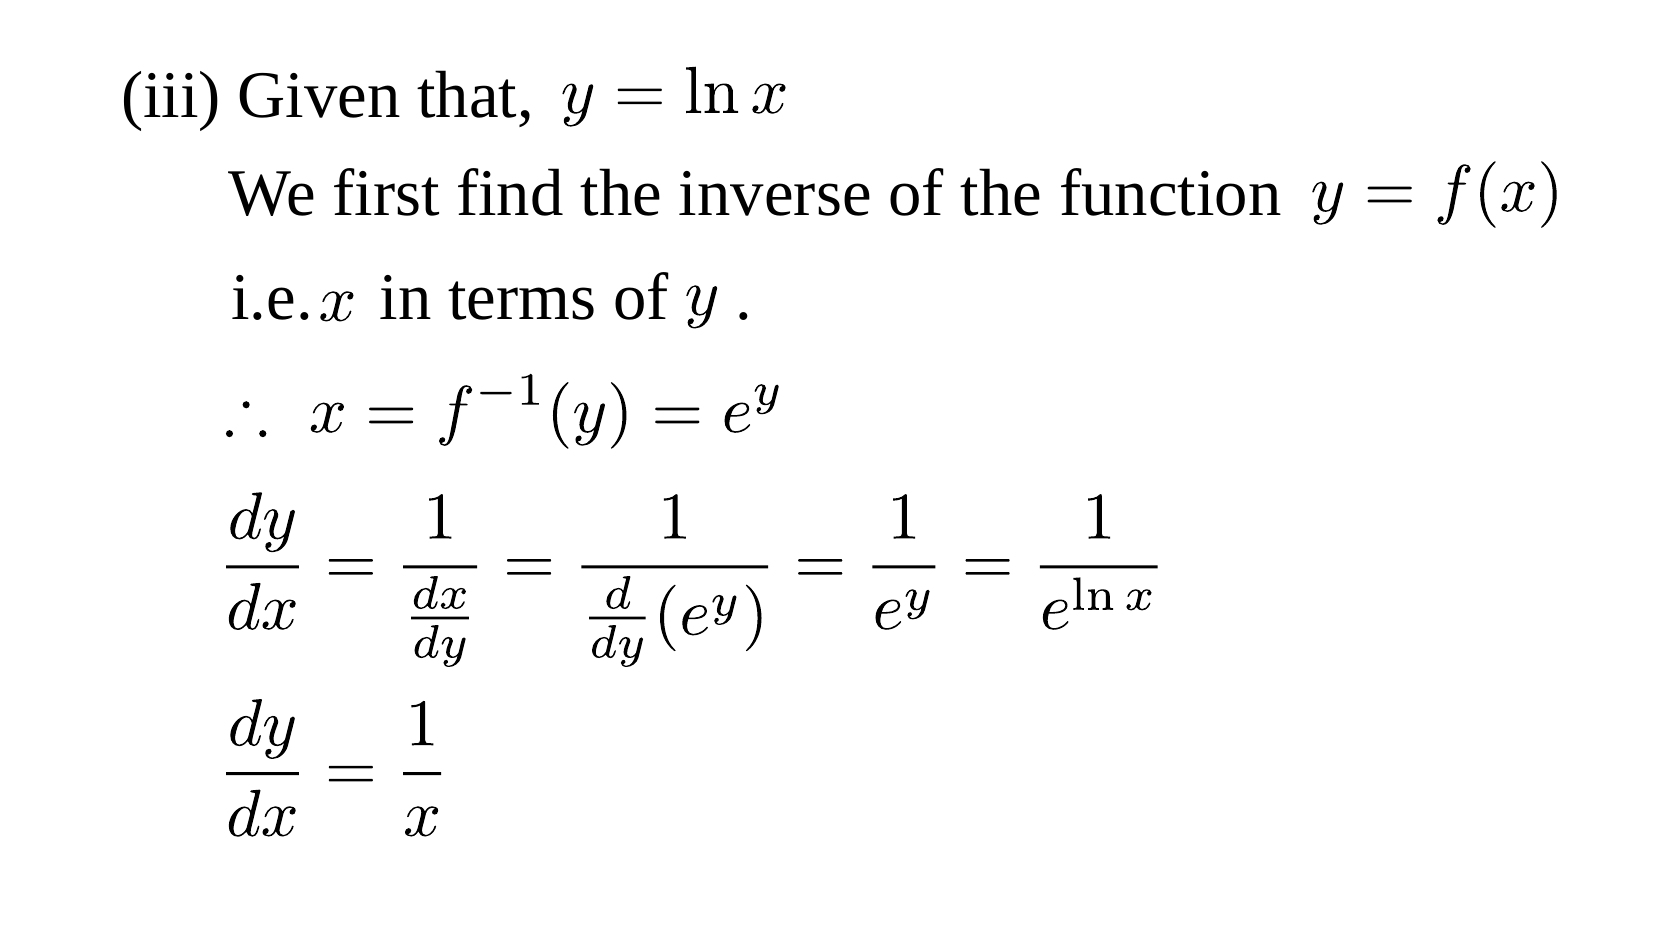

# (iii) Given that, We first find the inverse of the function i.e. in terms of .